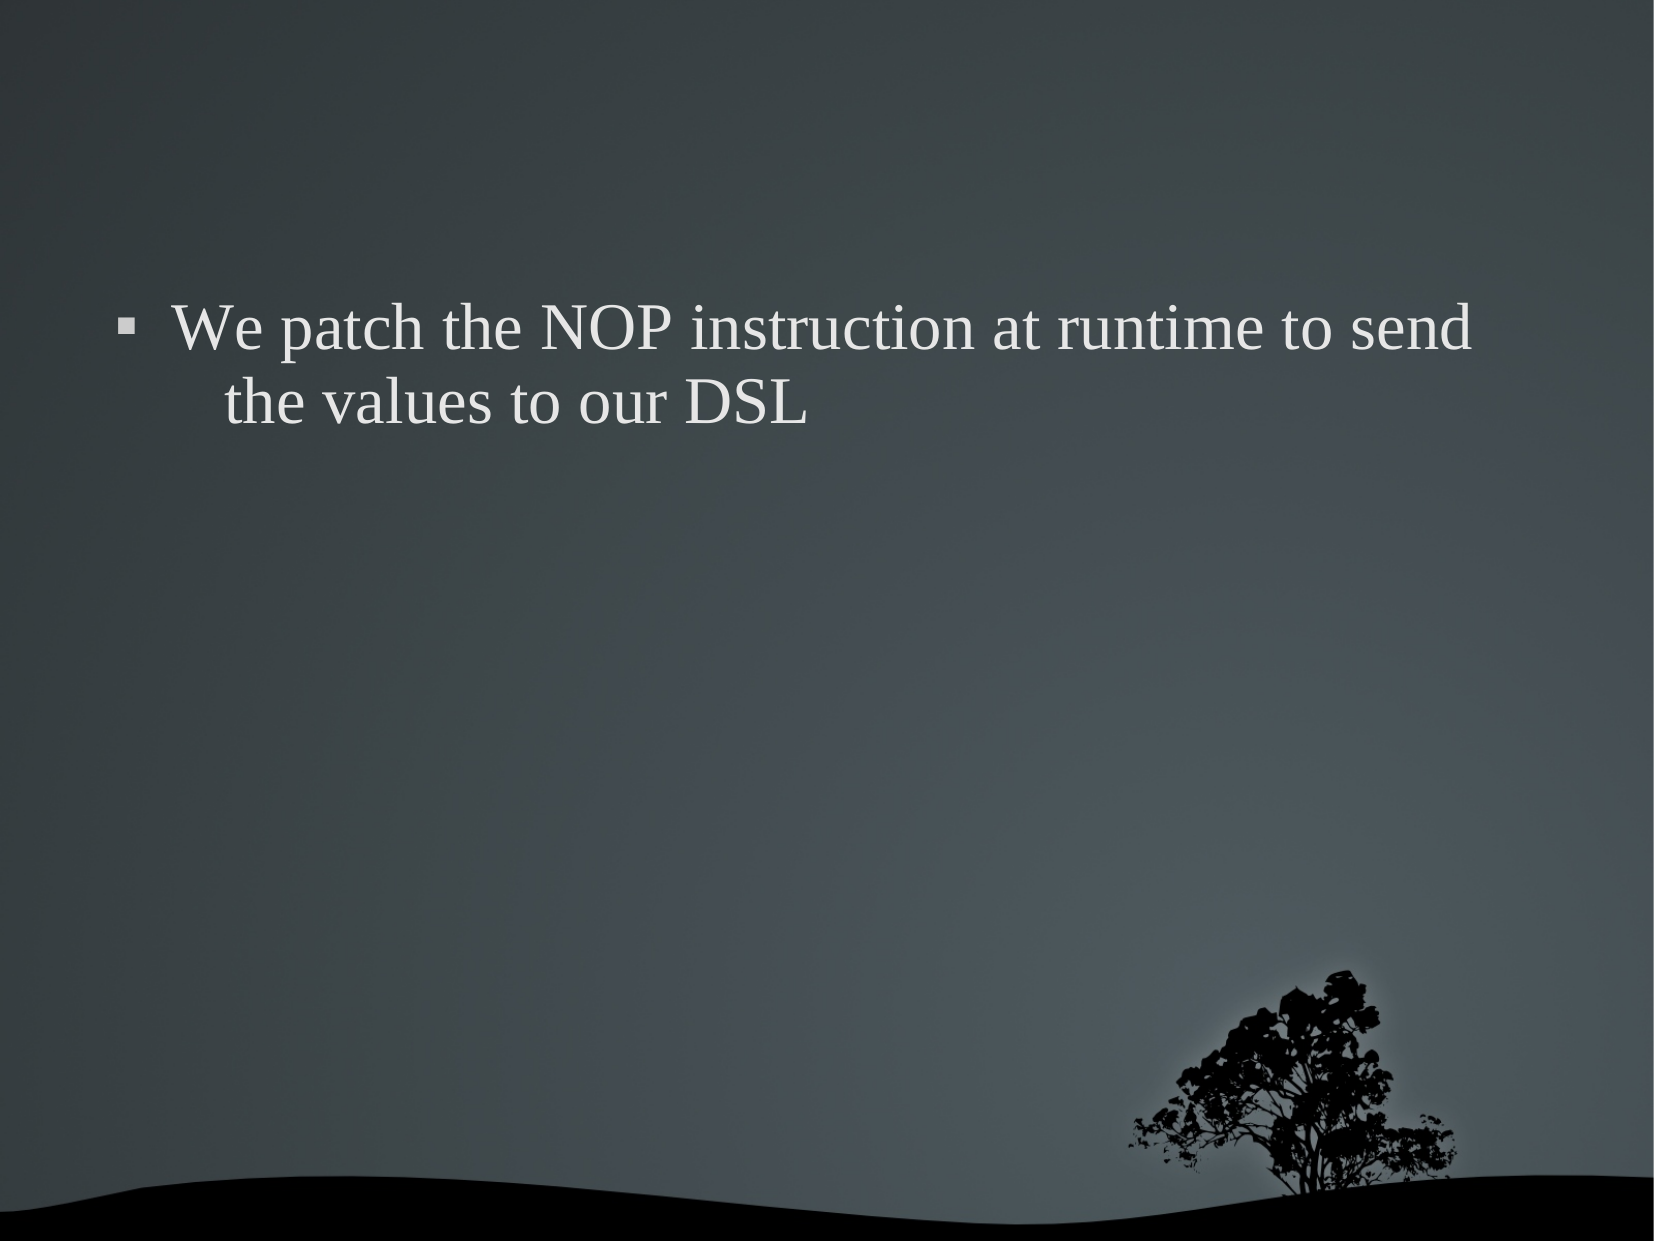

#
We patch the NOP instruction at runtime to send the values to our DSL